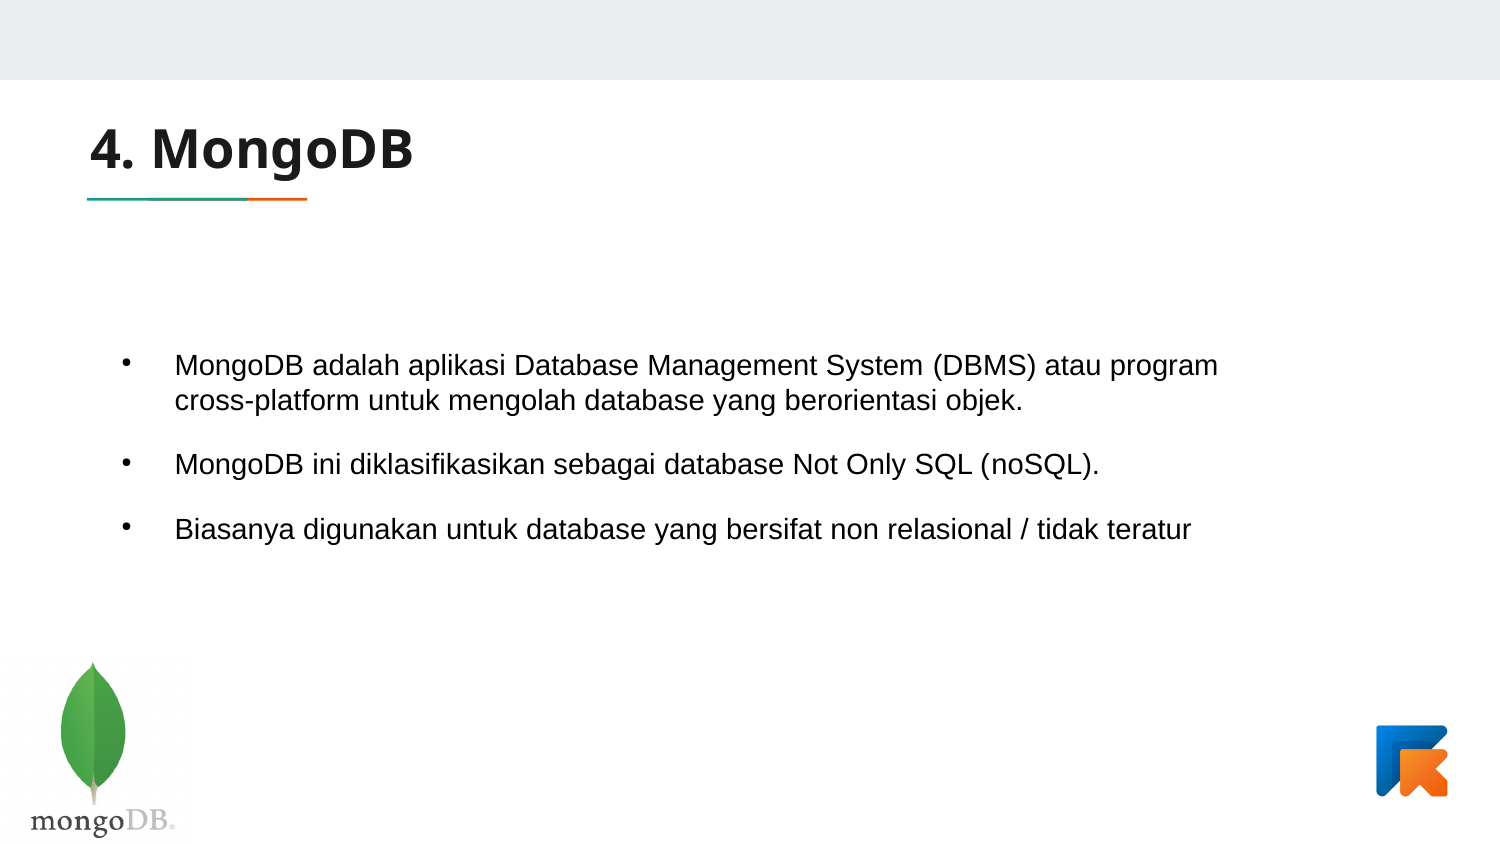

# 4. MongoDB
MongoDB adalah aplikasi Database Management System (DBMS) atau program cross-platform untuk mengolah database yang berorientasi objek.
MongoDB ini diklasifikasikan sebagai database Not Only SQL (noSQL).
Biasanya digunakan untuk database yang bersifat non relasional / tidak teratur